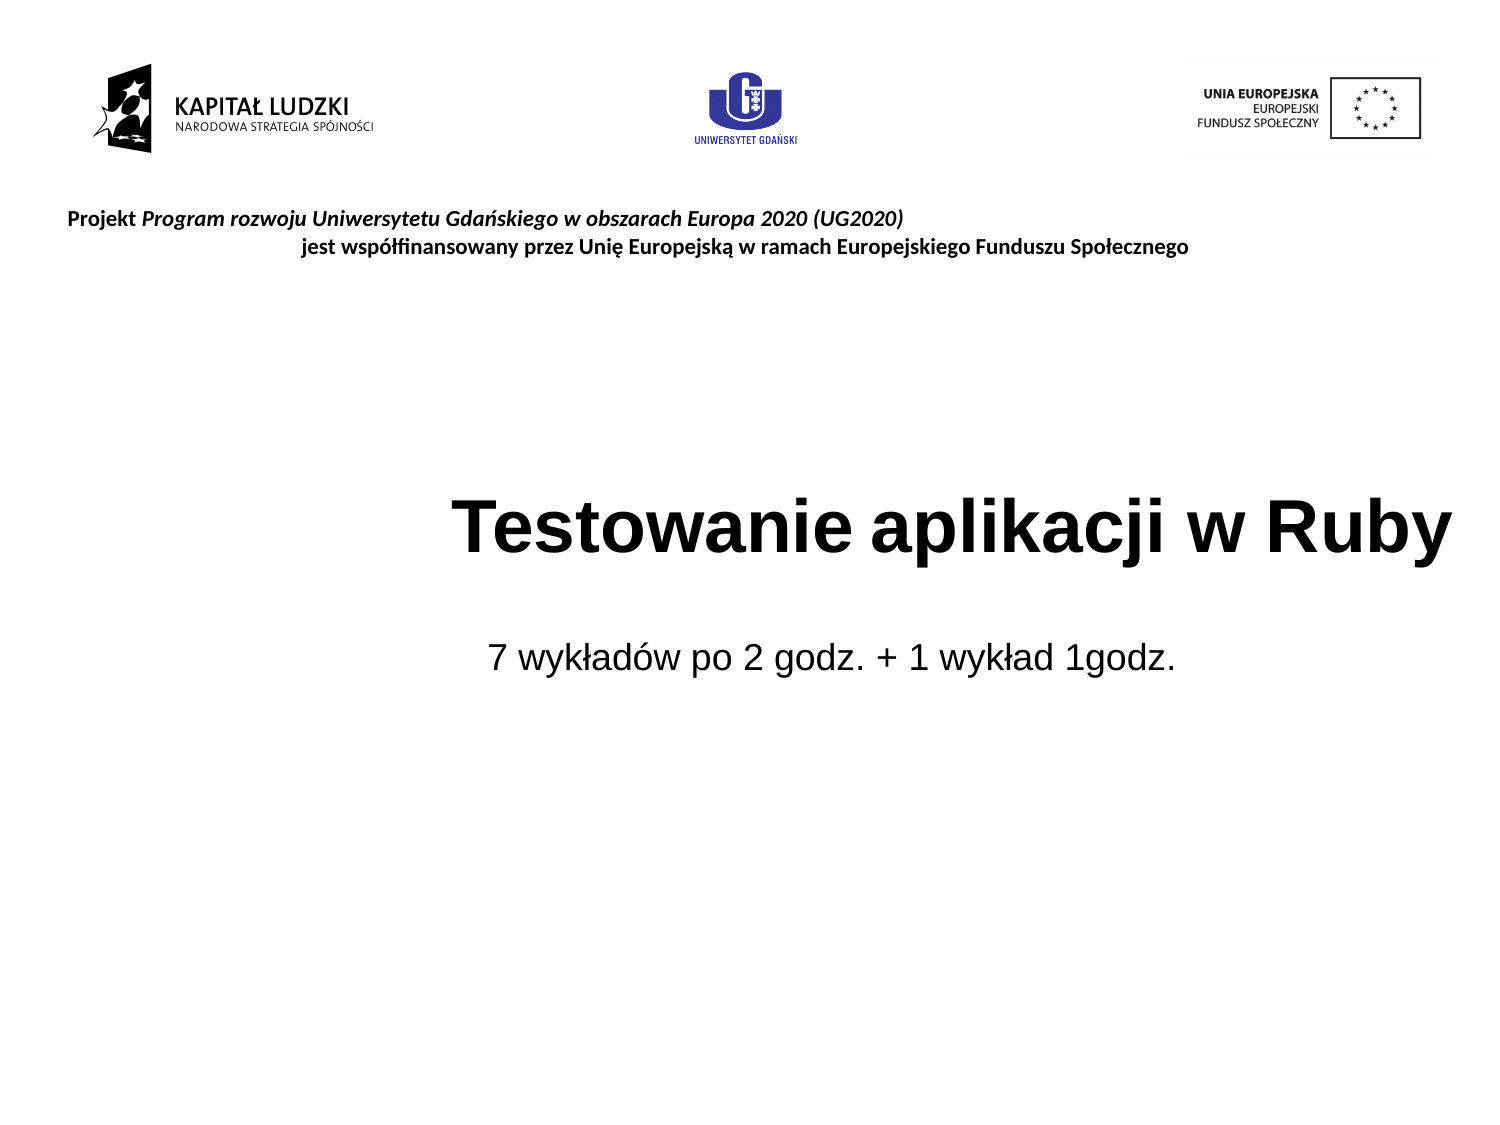

Projekt Program rozwoju Uniwersytetu Gdańskiego w obszarach Europa 2020 (UG2020)
jest współfinansowany przez Unię Europejską w ramach Europejskiego Funduszu Społecznego
Testowanie aplikacji w Ruby
7 wykładów po 2 godz. + 1 wykład 1godz.
Człowiek – najlepsza inwestycja